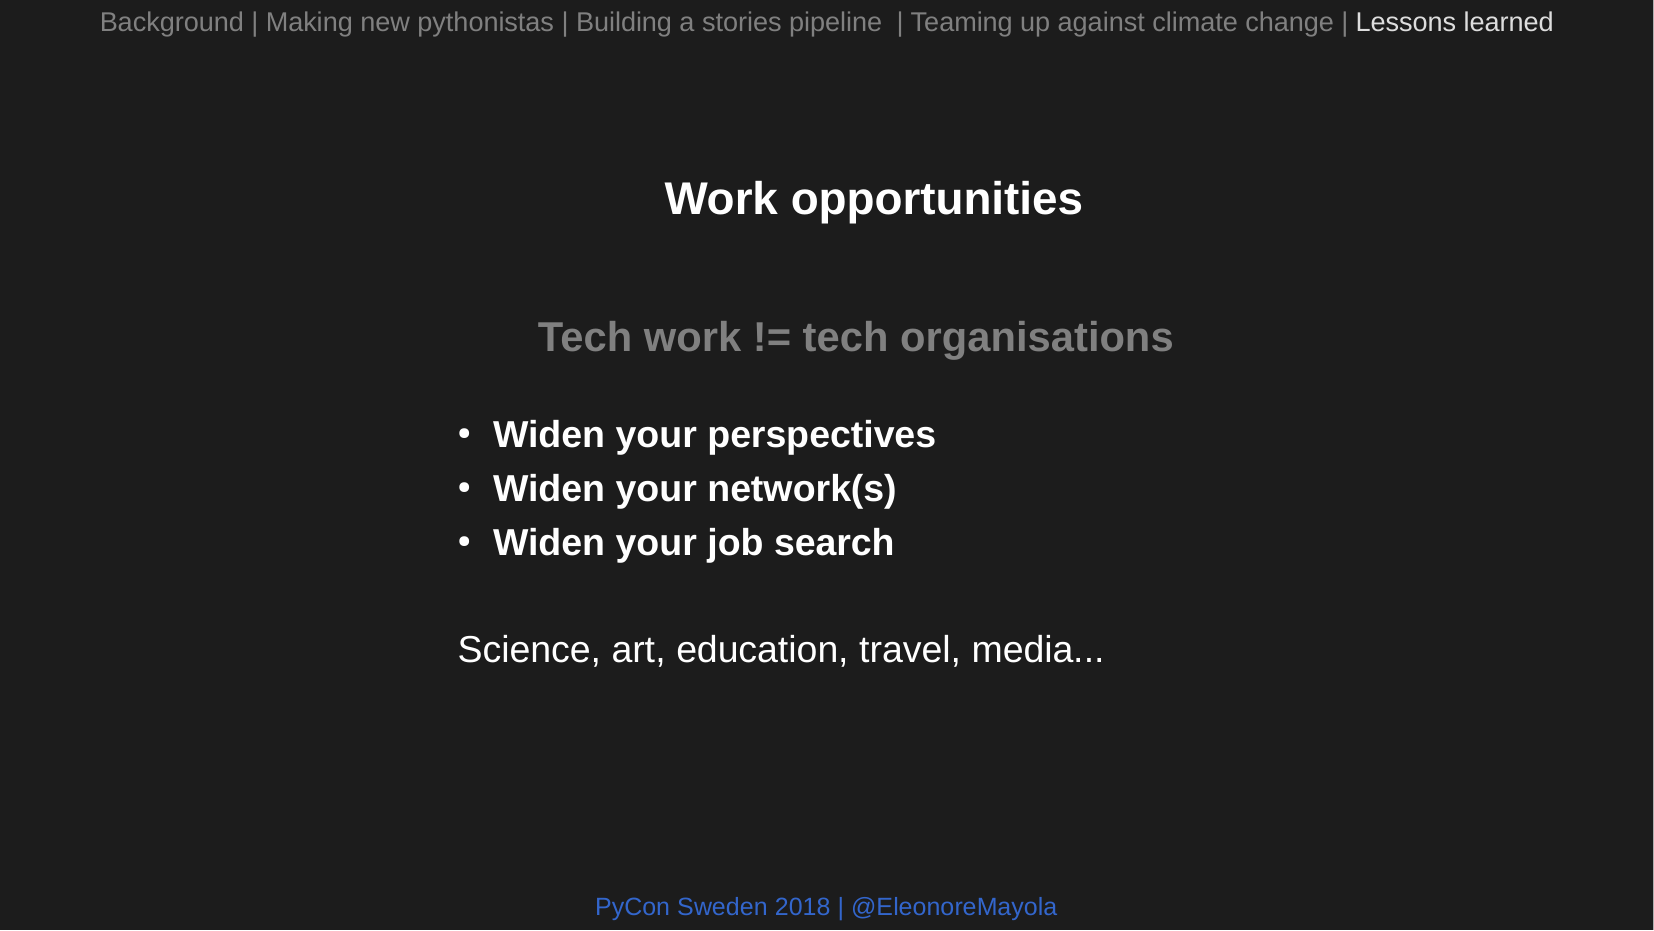

Background | Making new pythonistas | Building a stories pipeline | Teaming up against climate change | Lessons learned
Work opportunities
 Tech work != tech organisations
Widen your perspectives
Widen your network(s)
Widen your job search
Science, art, education, travel, media...
PyCon Sweden 2018 | @EleonoreMayola